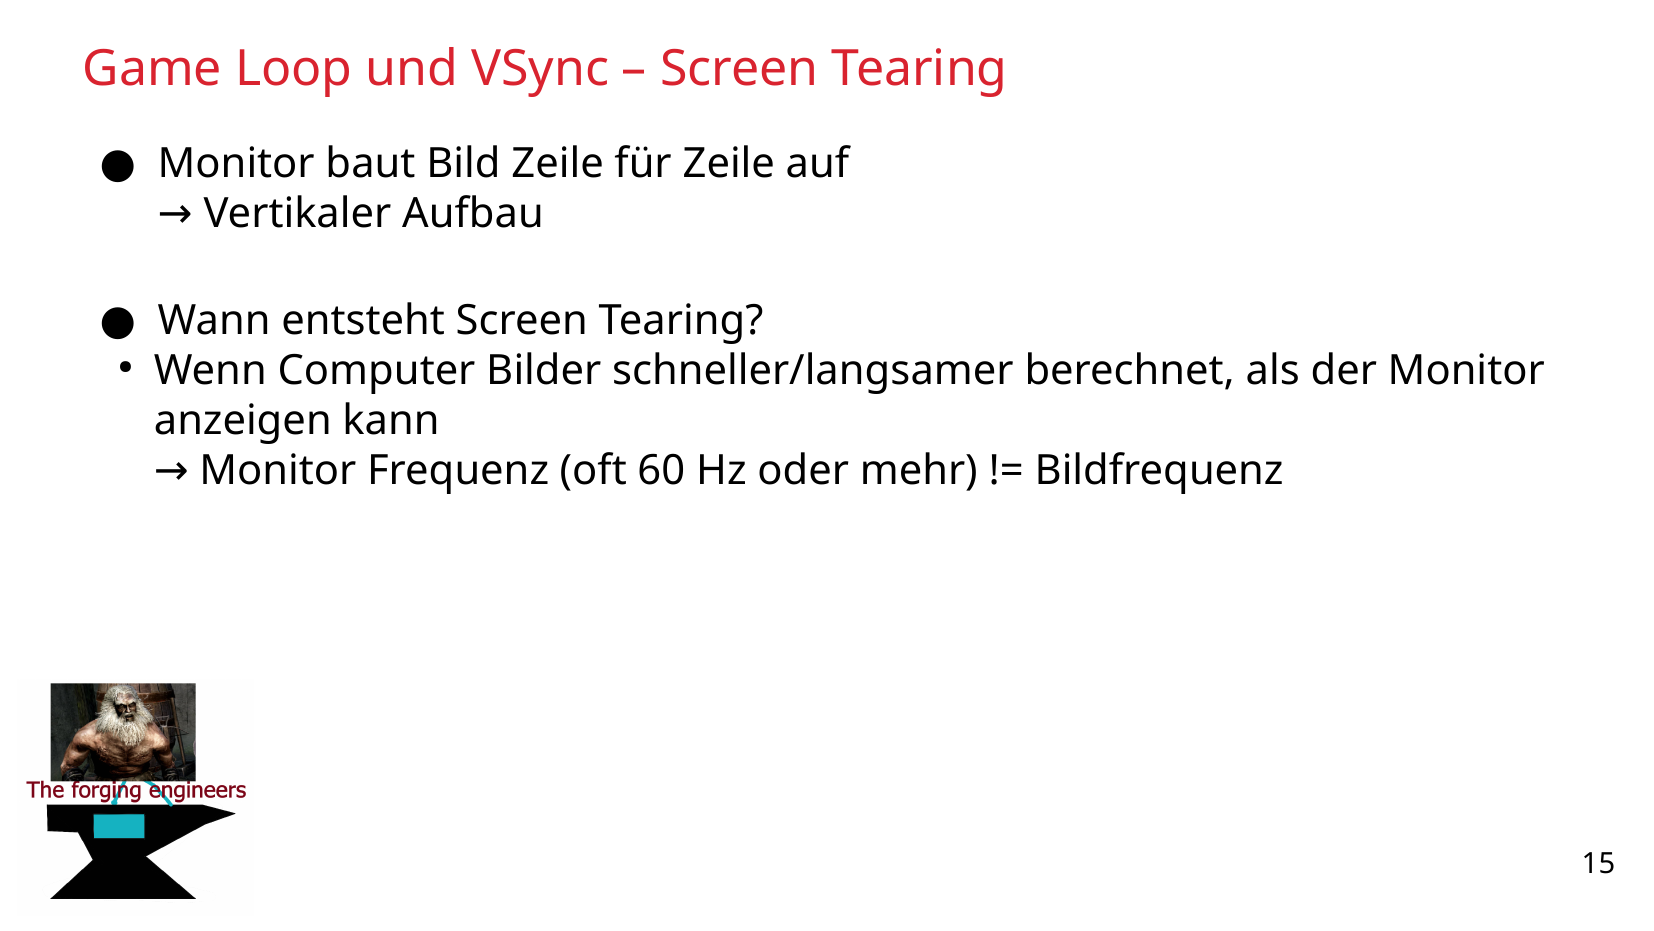

# Game Loop und VSync – Screen Tearing
Monitor baut Bild Zeile für Zeile auf
→ Vertikaler Aufbau
Wann entsteht Screen Tearing?
Wenn Computer Bilder schneller/langsamer berechnet, als der Monitor anzeigen kann
→ Monitor Frequenz (oft 60 Hz oder mehr) != Bildfrequenz